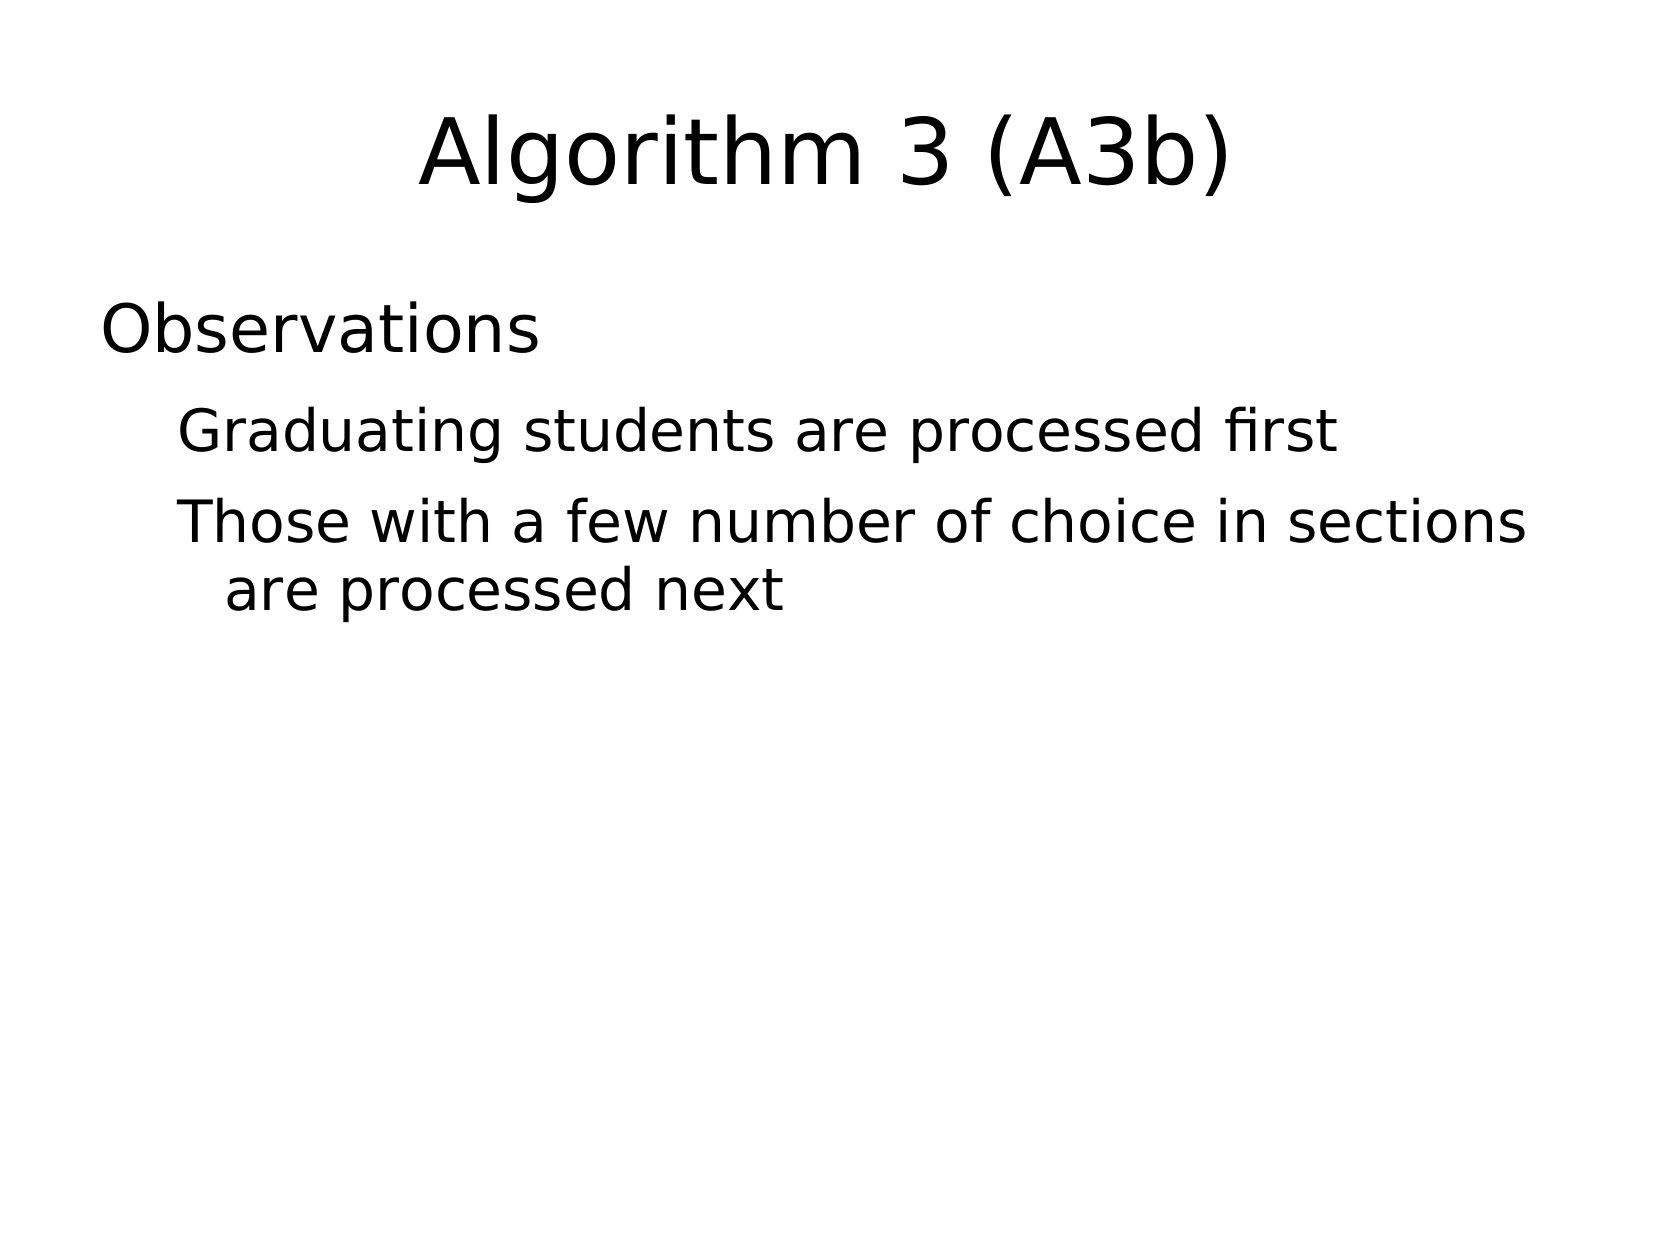

# Algorithm 3 (A3b)
Observations
Graduating students are processed first
Those with a few number of choice in sections are processed next